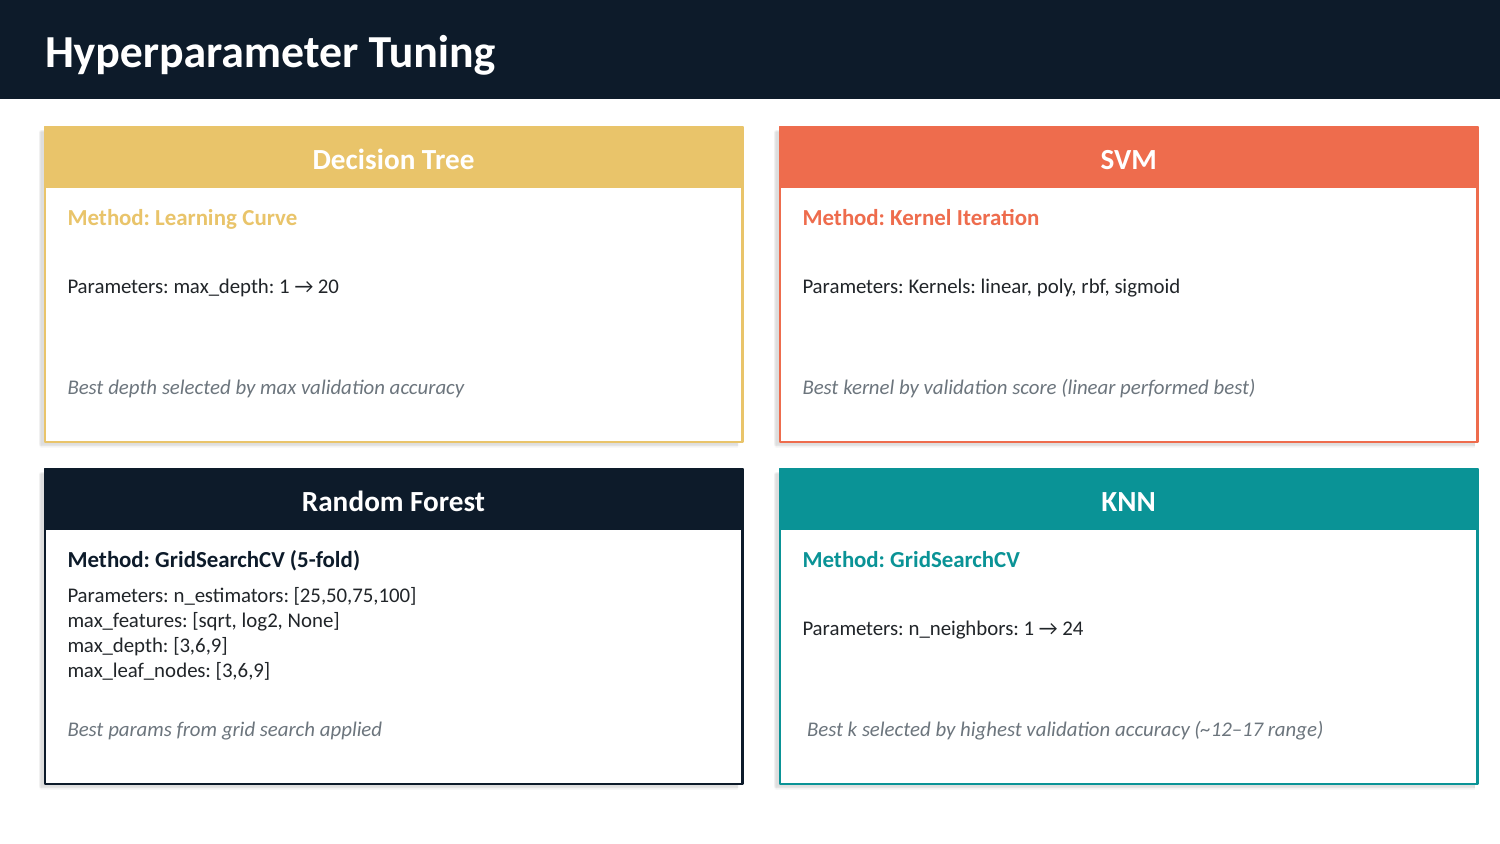

Hyperparameter Tuning
Decision Tree
SVM
Method: Learning Curve
Method: Kernel Iteration
Parameters: max_depth: 1 → 20
Parameters: Kernels: linear, poly, rbf, sigmoid
Best depth selected by max validation accuracy
Best kernel by validation score (linear performed best)
Random Forest
KNN
Method: GridSearchCV (5-fold)
Method: GridSearchCV
Parameters: n_estimators: [25,50,75,100]
max_features: [sqrt, log2, None]
max_depth: [3,6,9]
max_leaf_nodes: [3,6,9]
Parameters: n_neighbors: 1 → 24
Best params from grid search applied
 Best k selected by highest validation accuracy (~12–17 range)